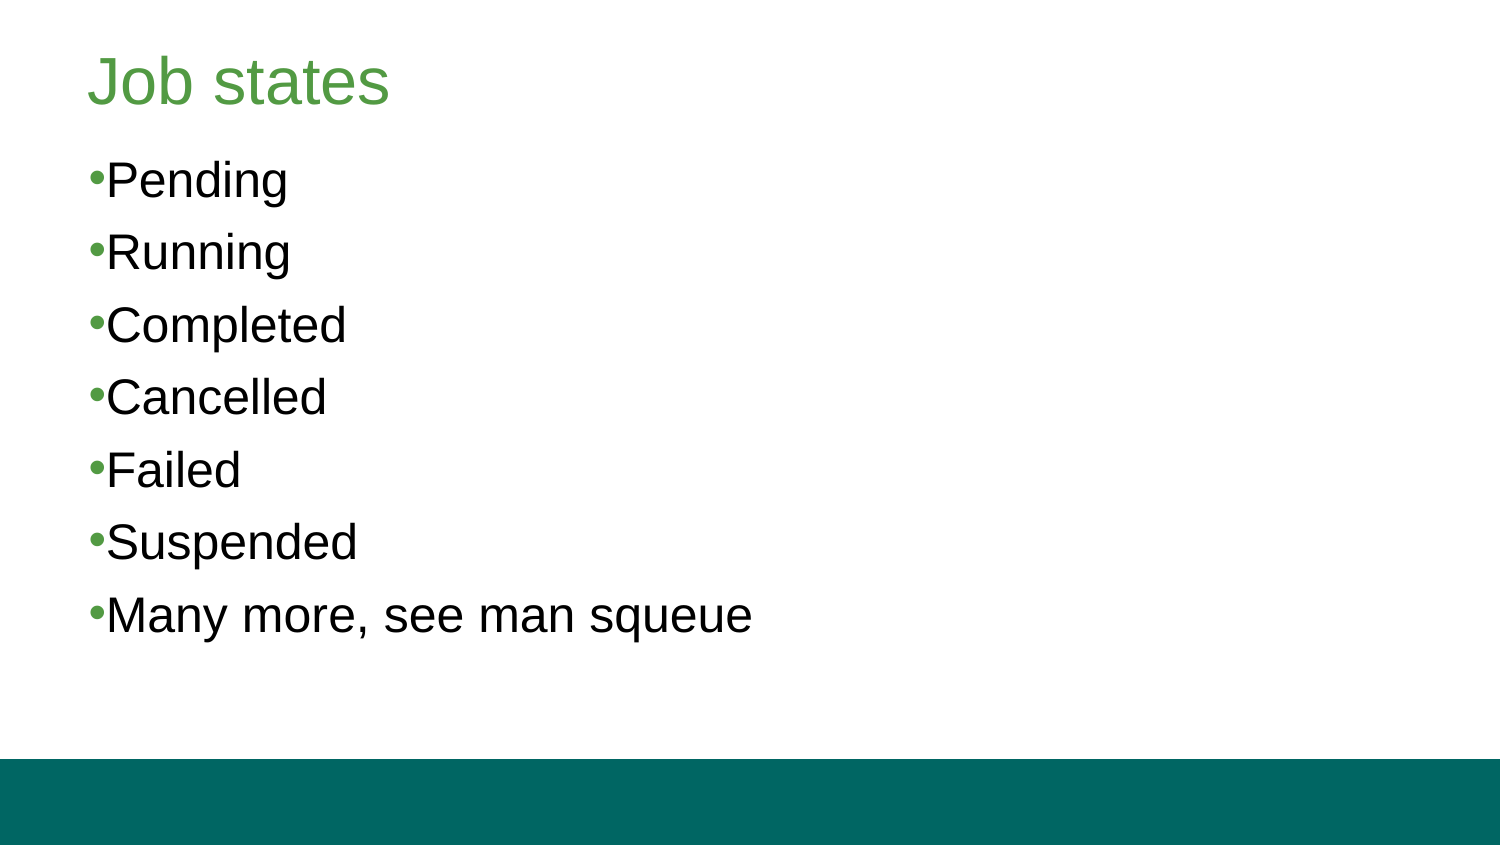

# Job states
Pending
Running
Completed
Cancelled
Failed
Suspended
Many more, see man squeue